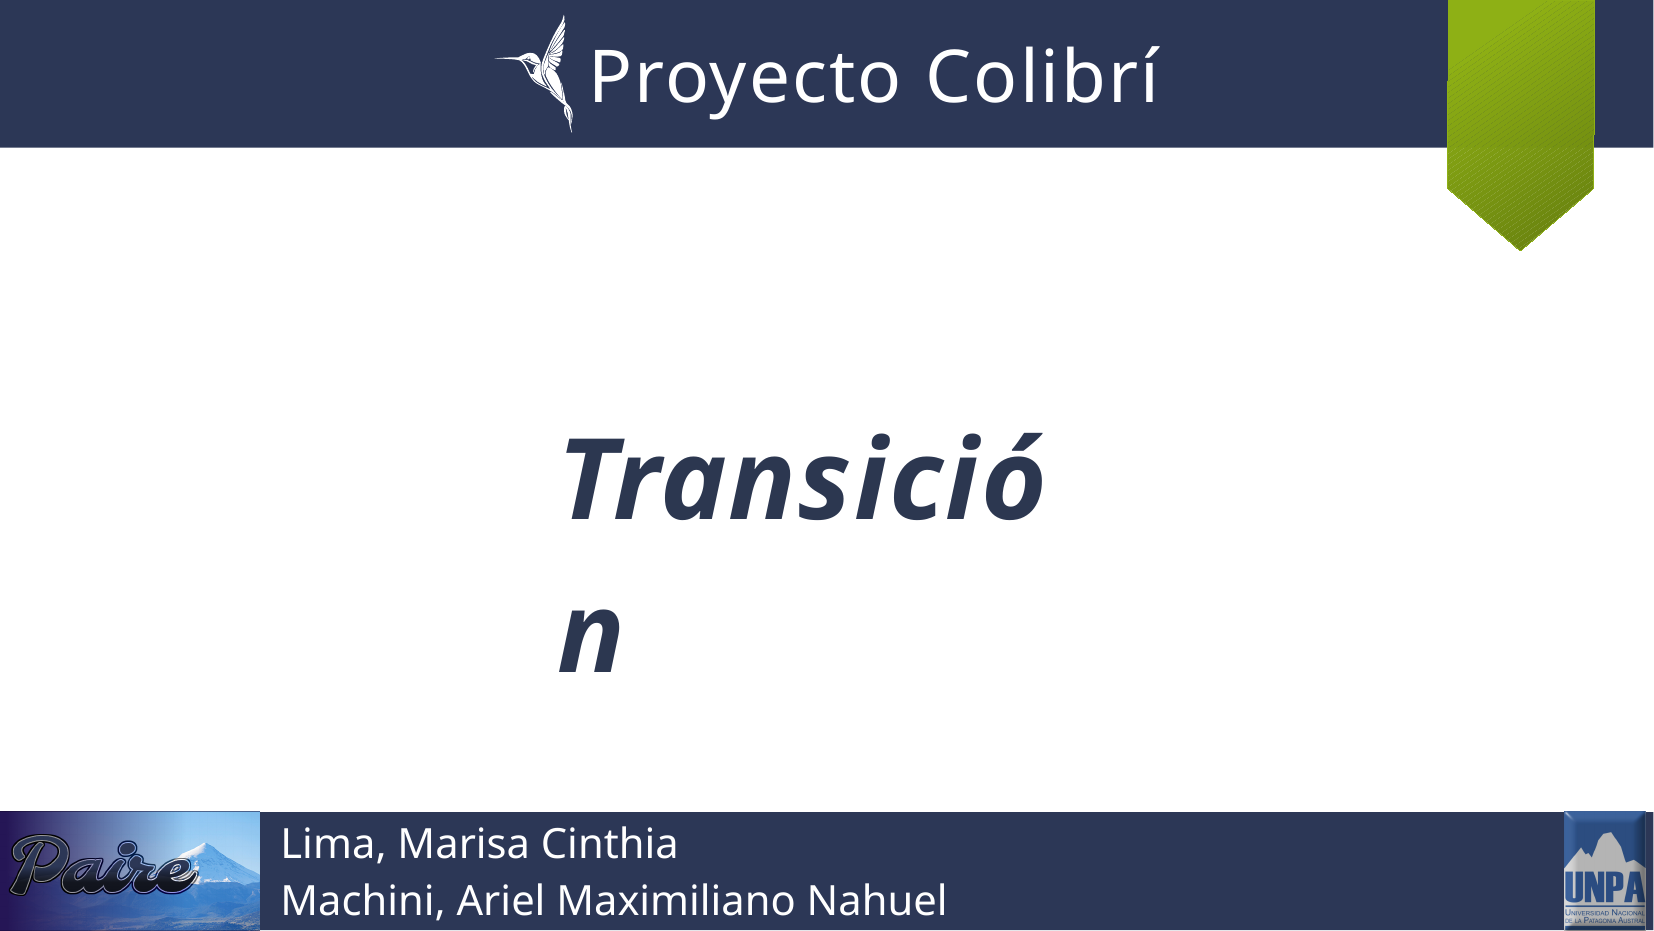

Proyecto Colibrí
Transición
Lima, Marisa Cinthia
Machini, Ariel Maximiliano Nahuel